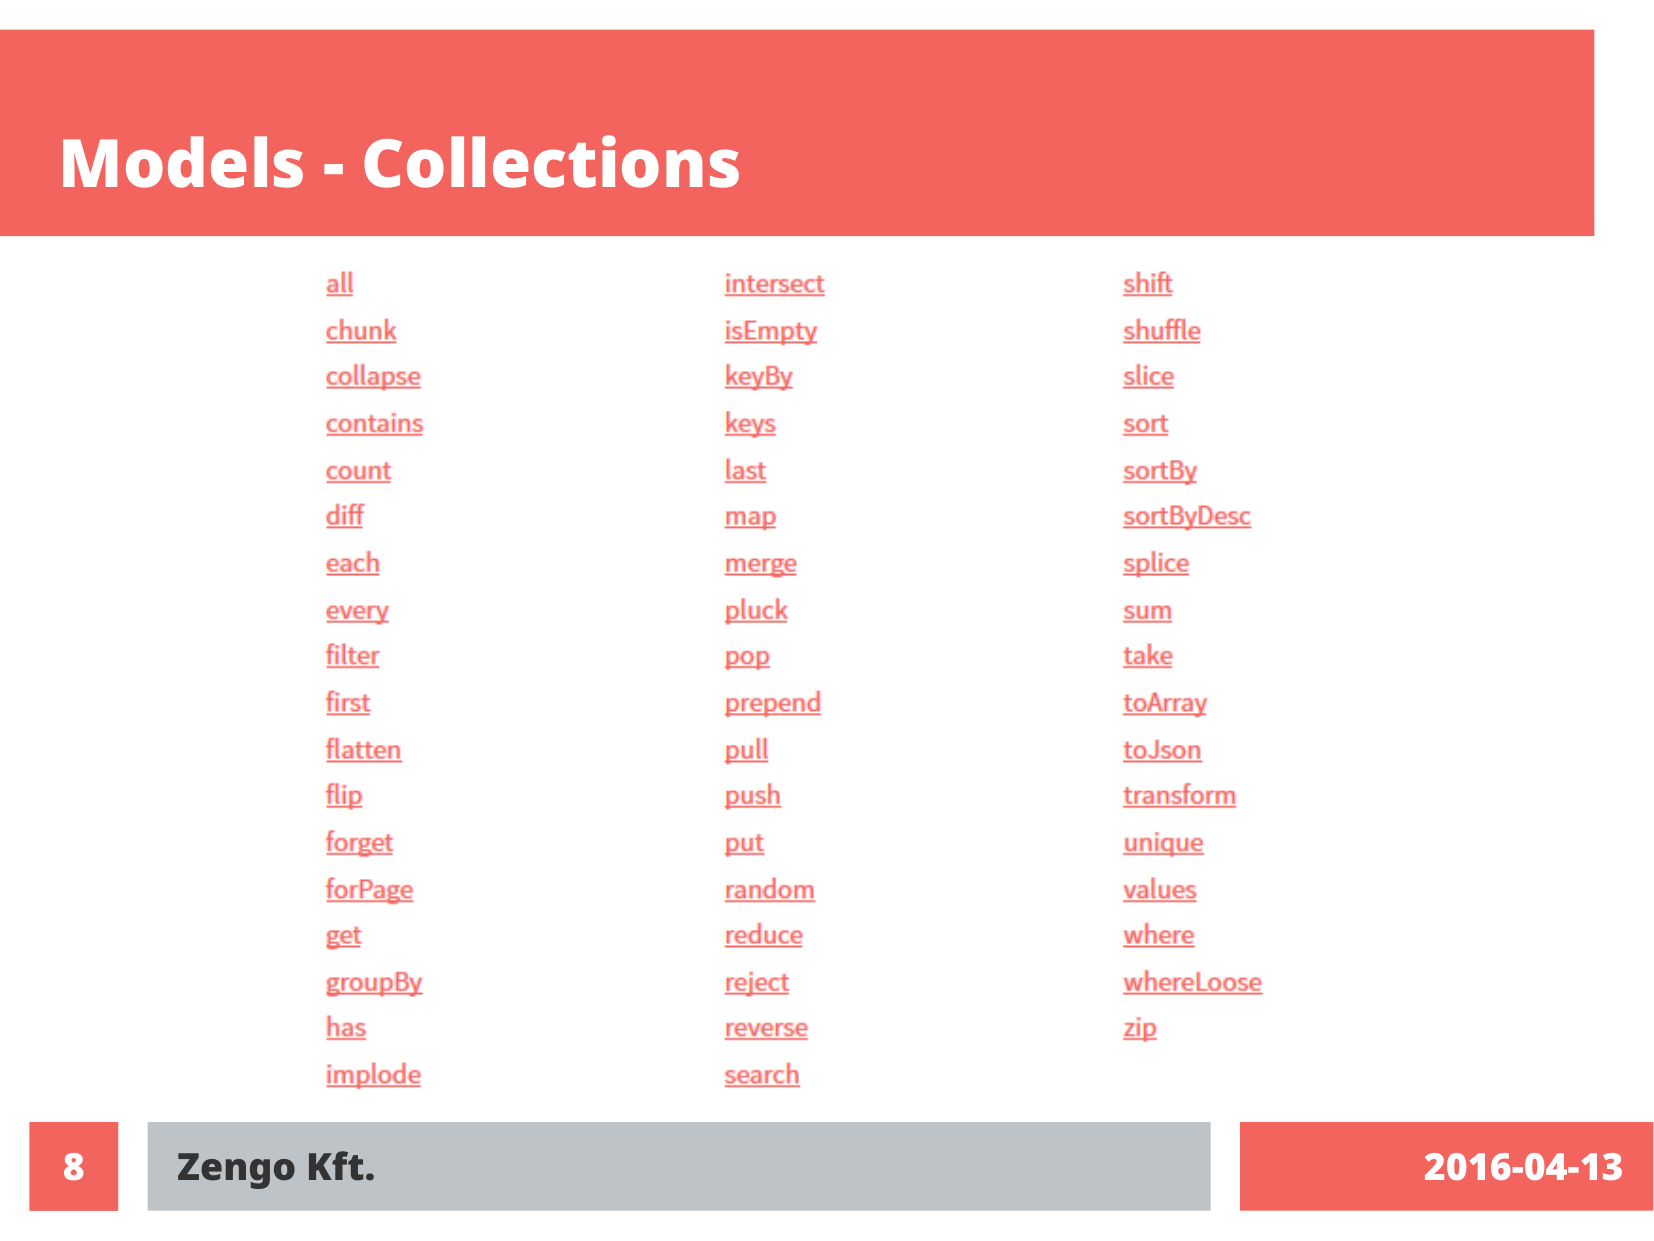

# Models - Collections
8
Zengo Kft.
2016-04-13